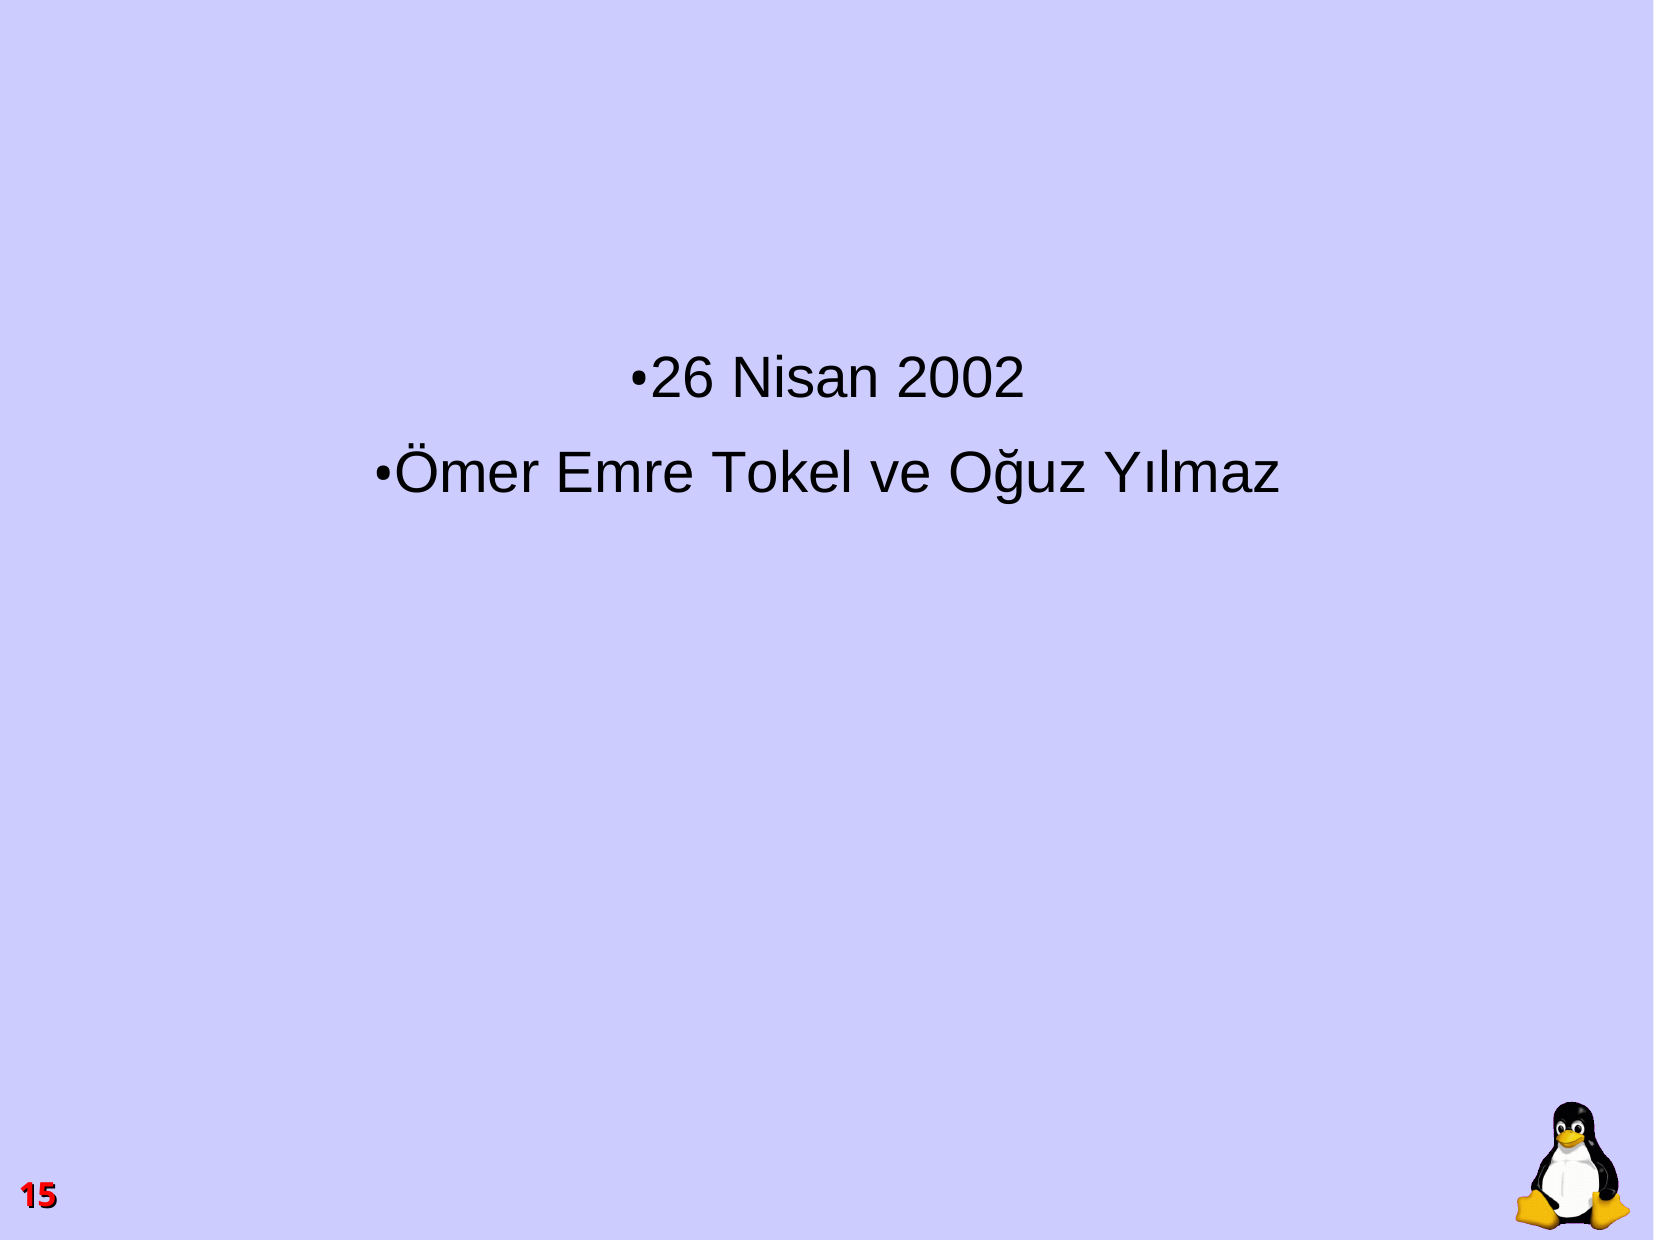

#
26 Nisan 2002
Ömer Emre Tokel ve Oğuz Yılmaz